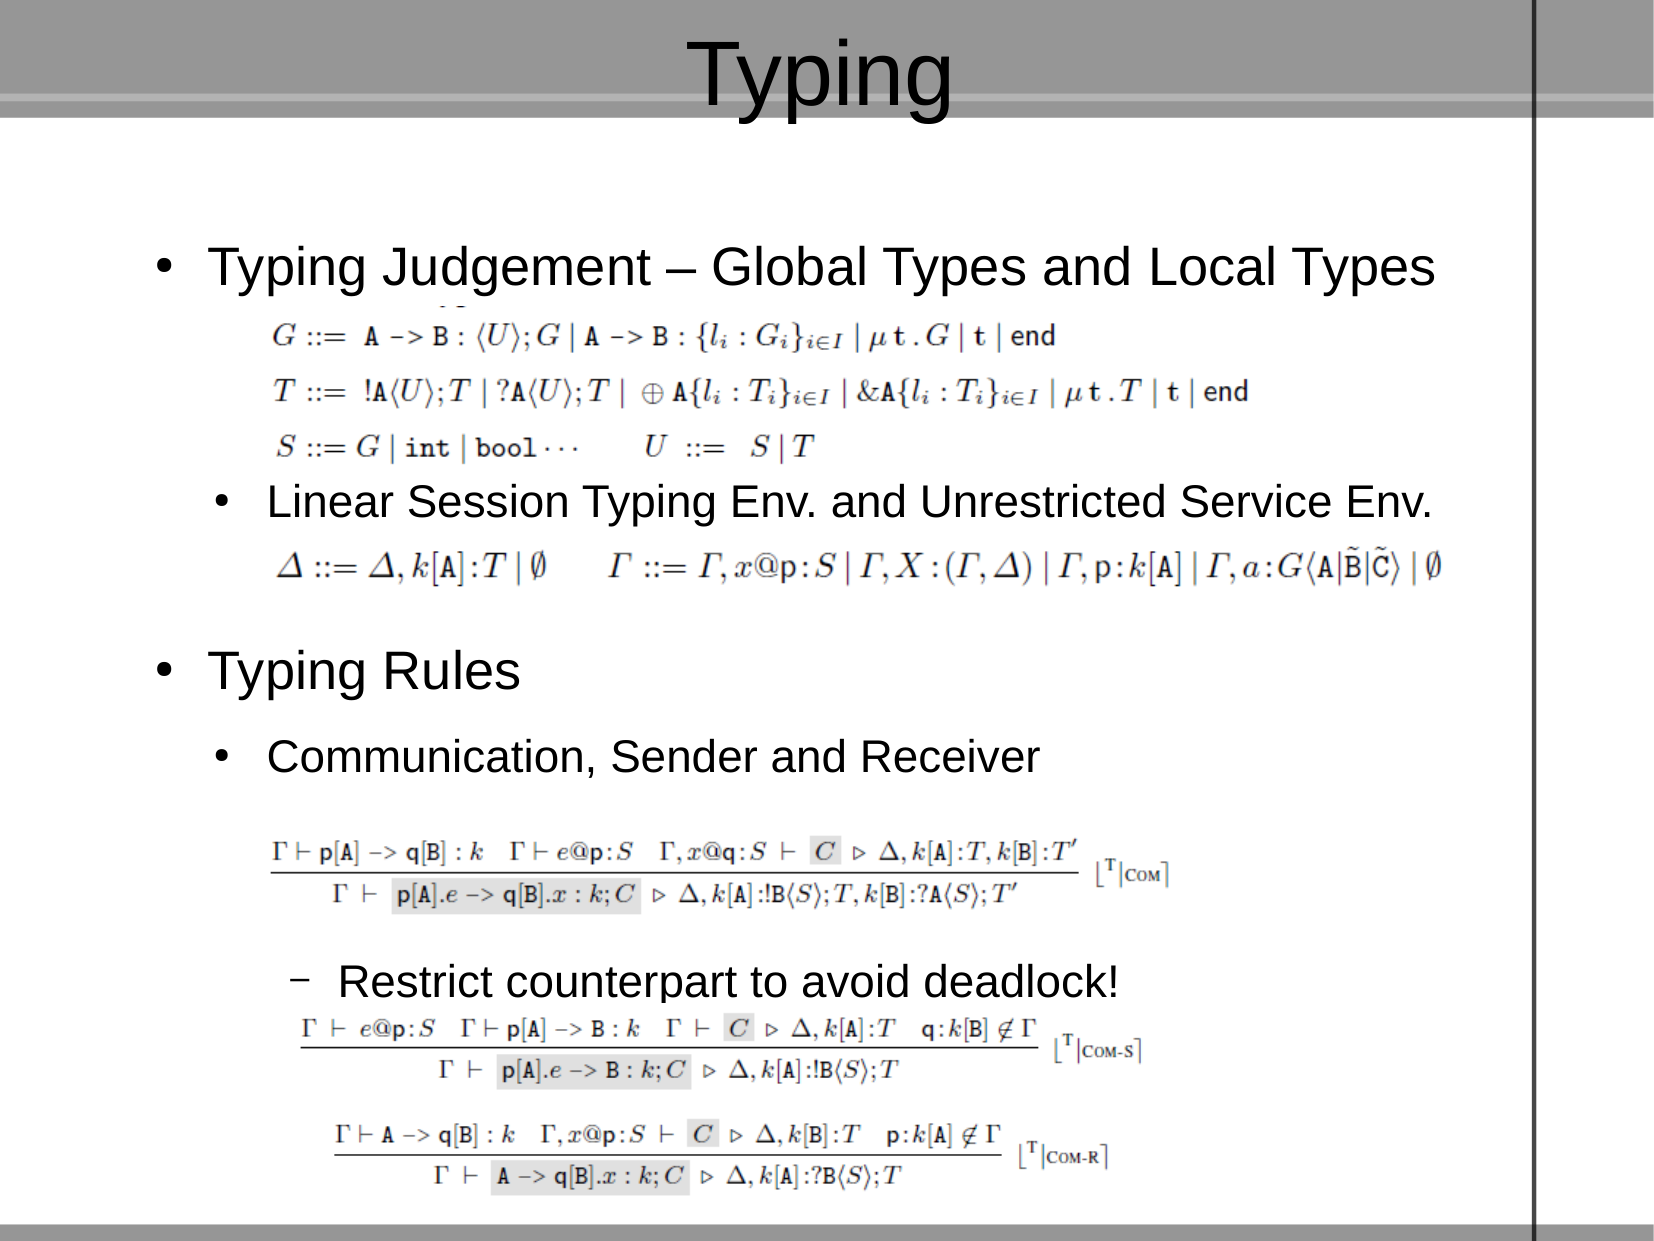

# Typing
Typing Judgement – Global Types and Local Types
Linear Session Typing Env. and Unrestricted Service Env.
Typing Rules
Communication, Sender and Receiver
Restrict counterpart to avoid deadlock!